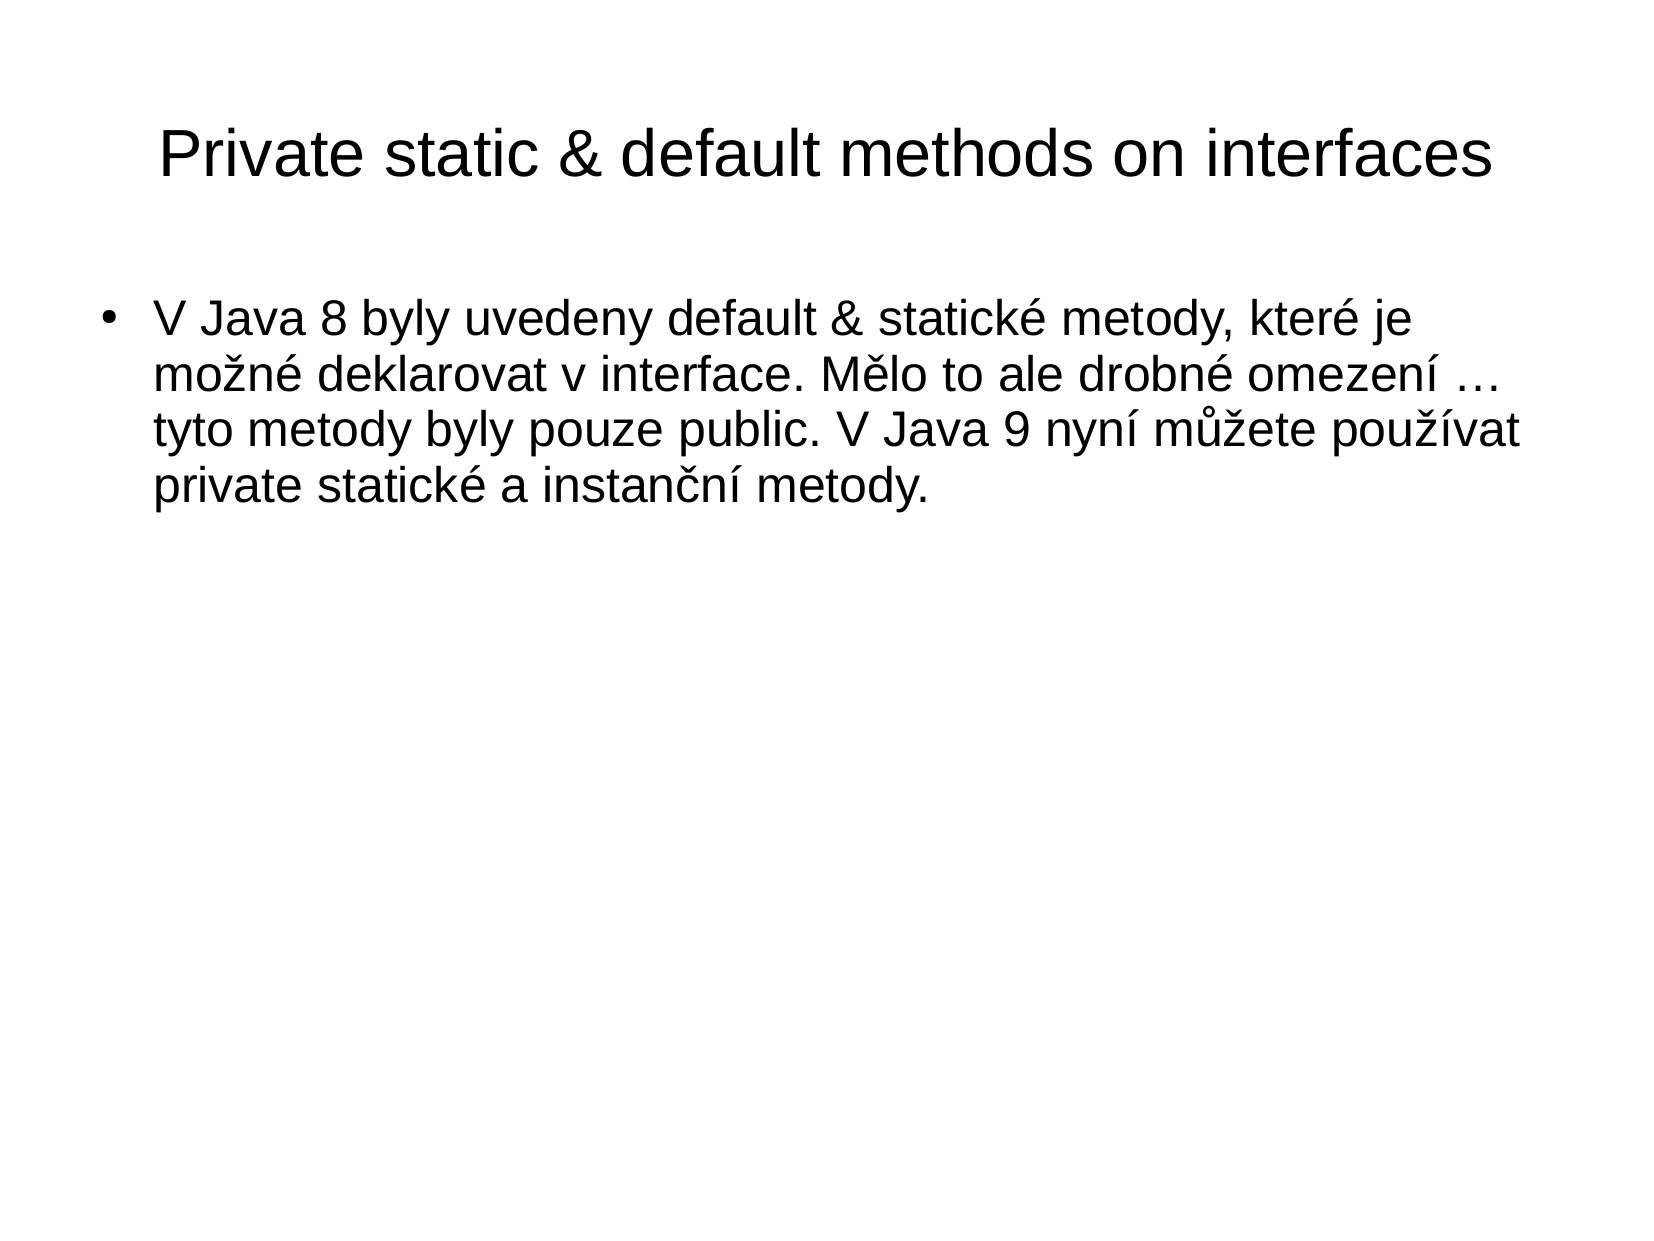

# Private static & default methods on interfaces
V Java 8 byly uvedeny default & statické metody, které je možné deklarovat v interface. Mělo to ale drobné omezení … tyto metody byly pouze public. V Java 9 nyní můžete používat private statické a instanční metody.